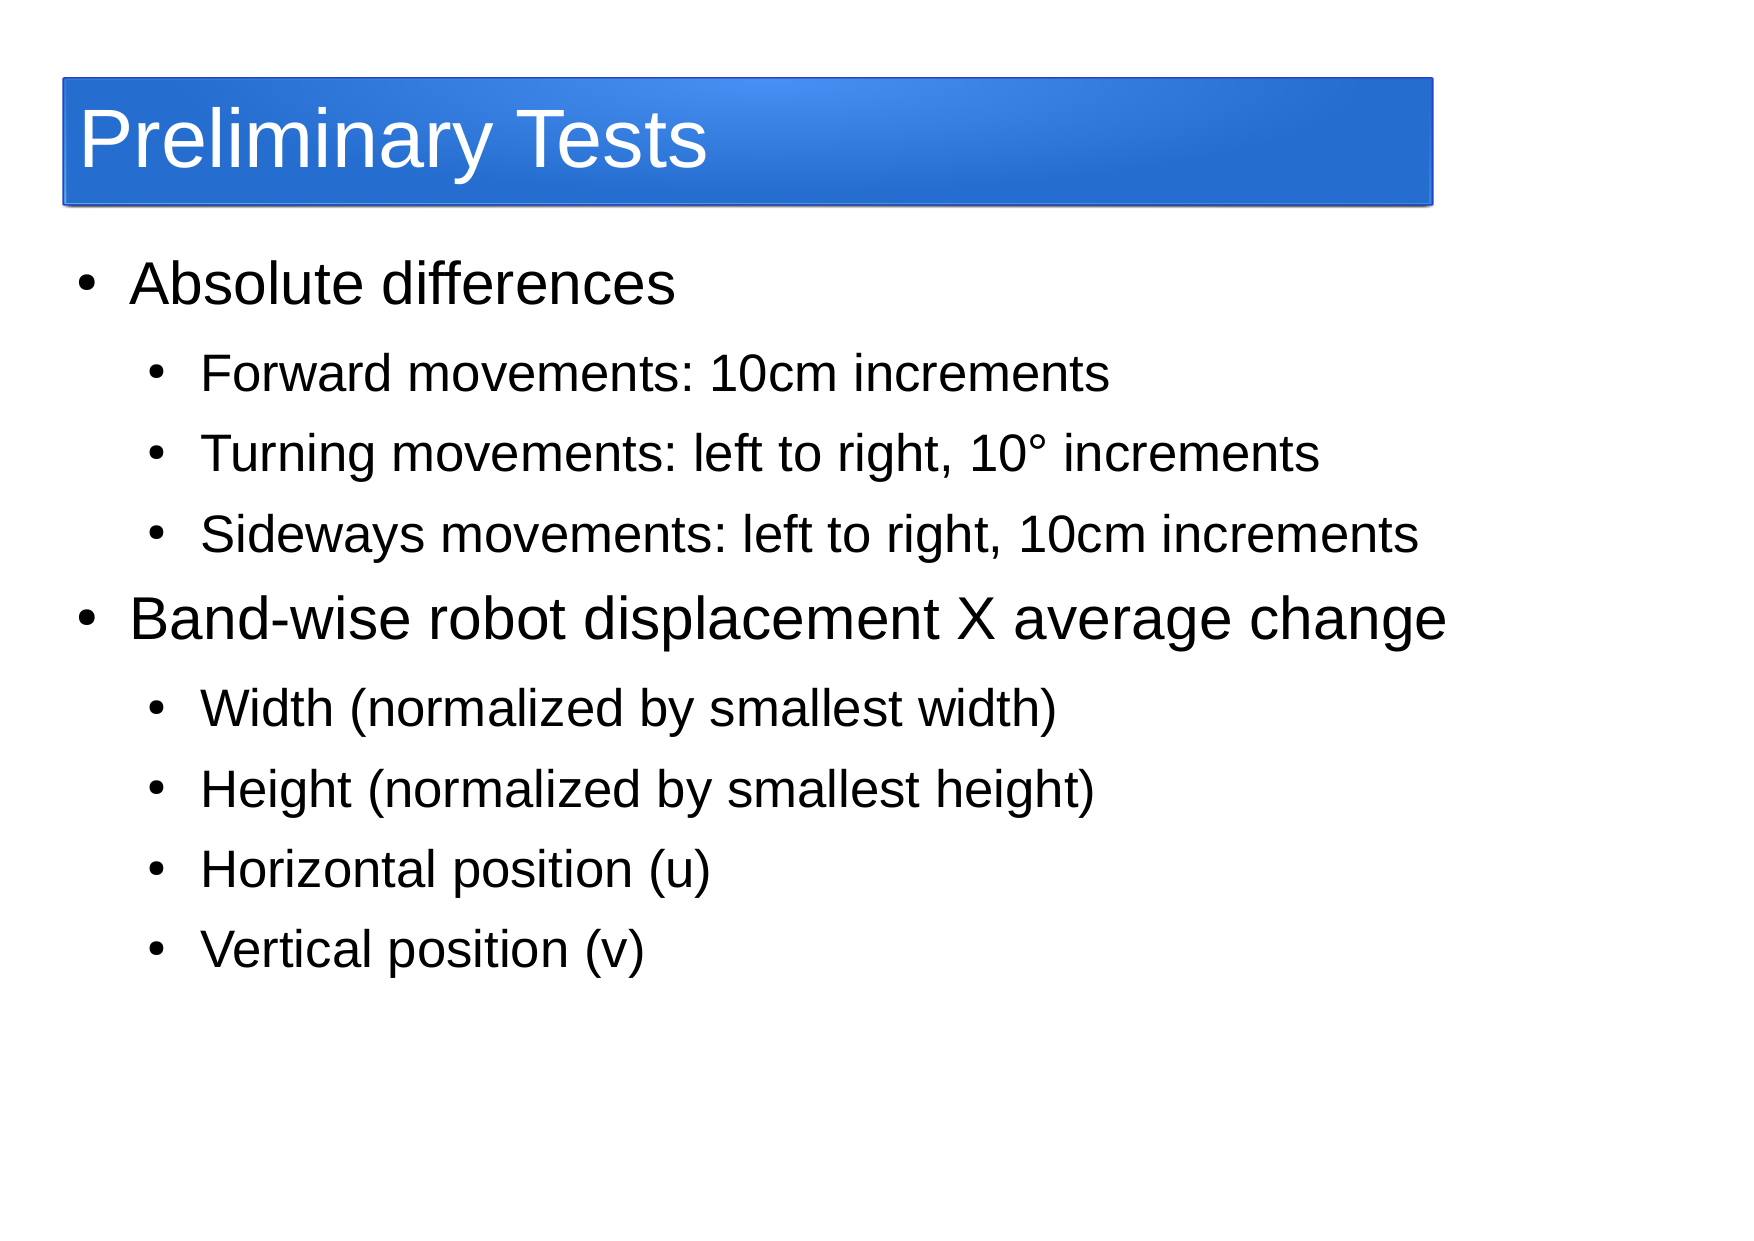

# Preliminary Tests
Absolute differences
Forward movements: 10cm increments
Turning movements: left to right, 10° increments
Sideways movements: left to right, 10cm increments
Band-wise robot displacement X average change
Width (normalized by smallest width)
Height (normalized by smallest height)
Horizontal position (u)
Vertical position (v)